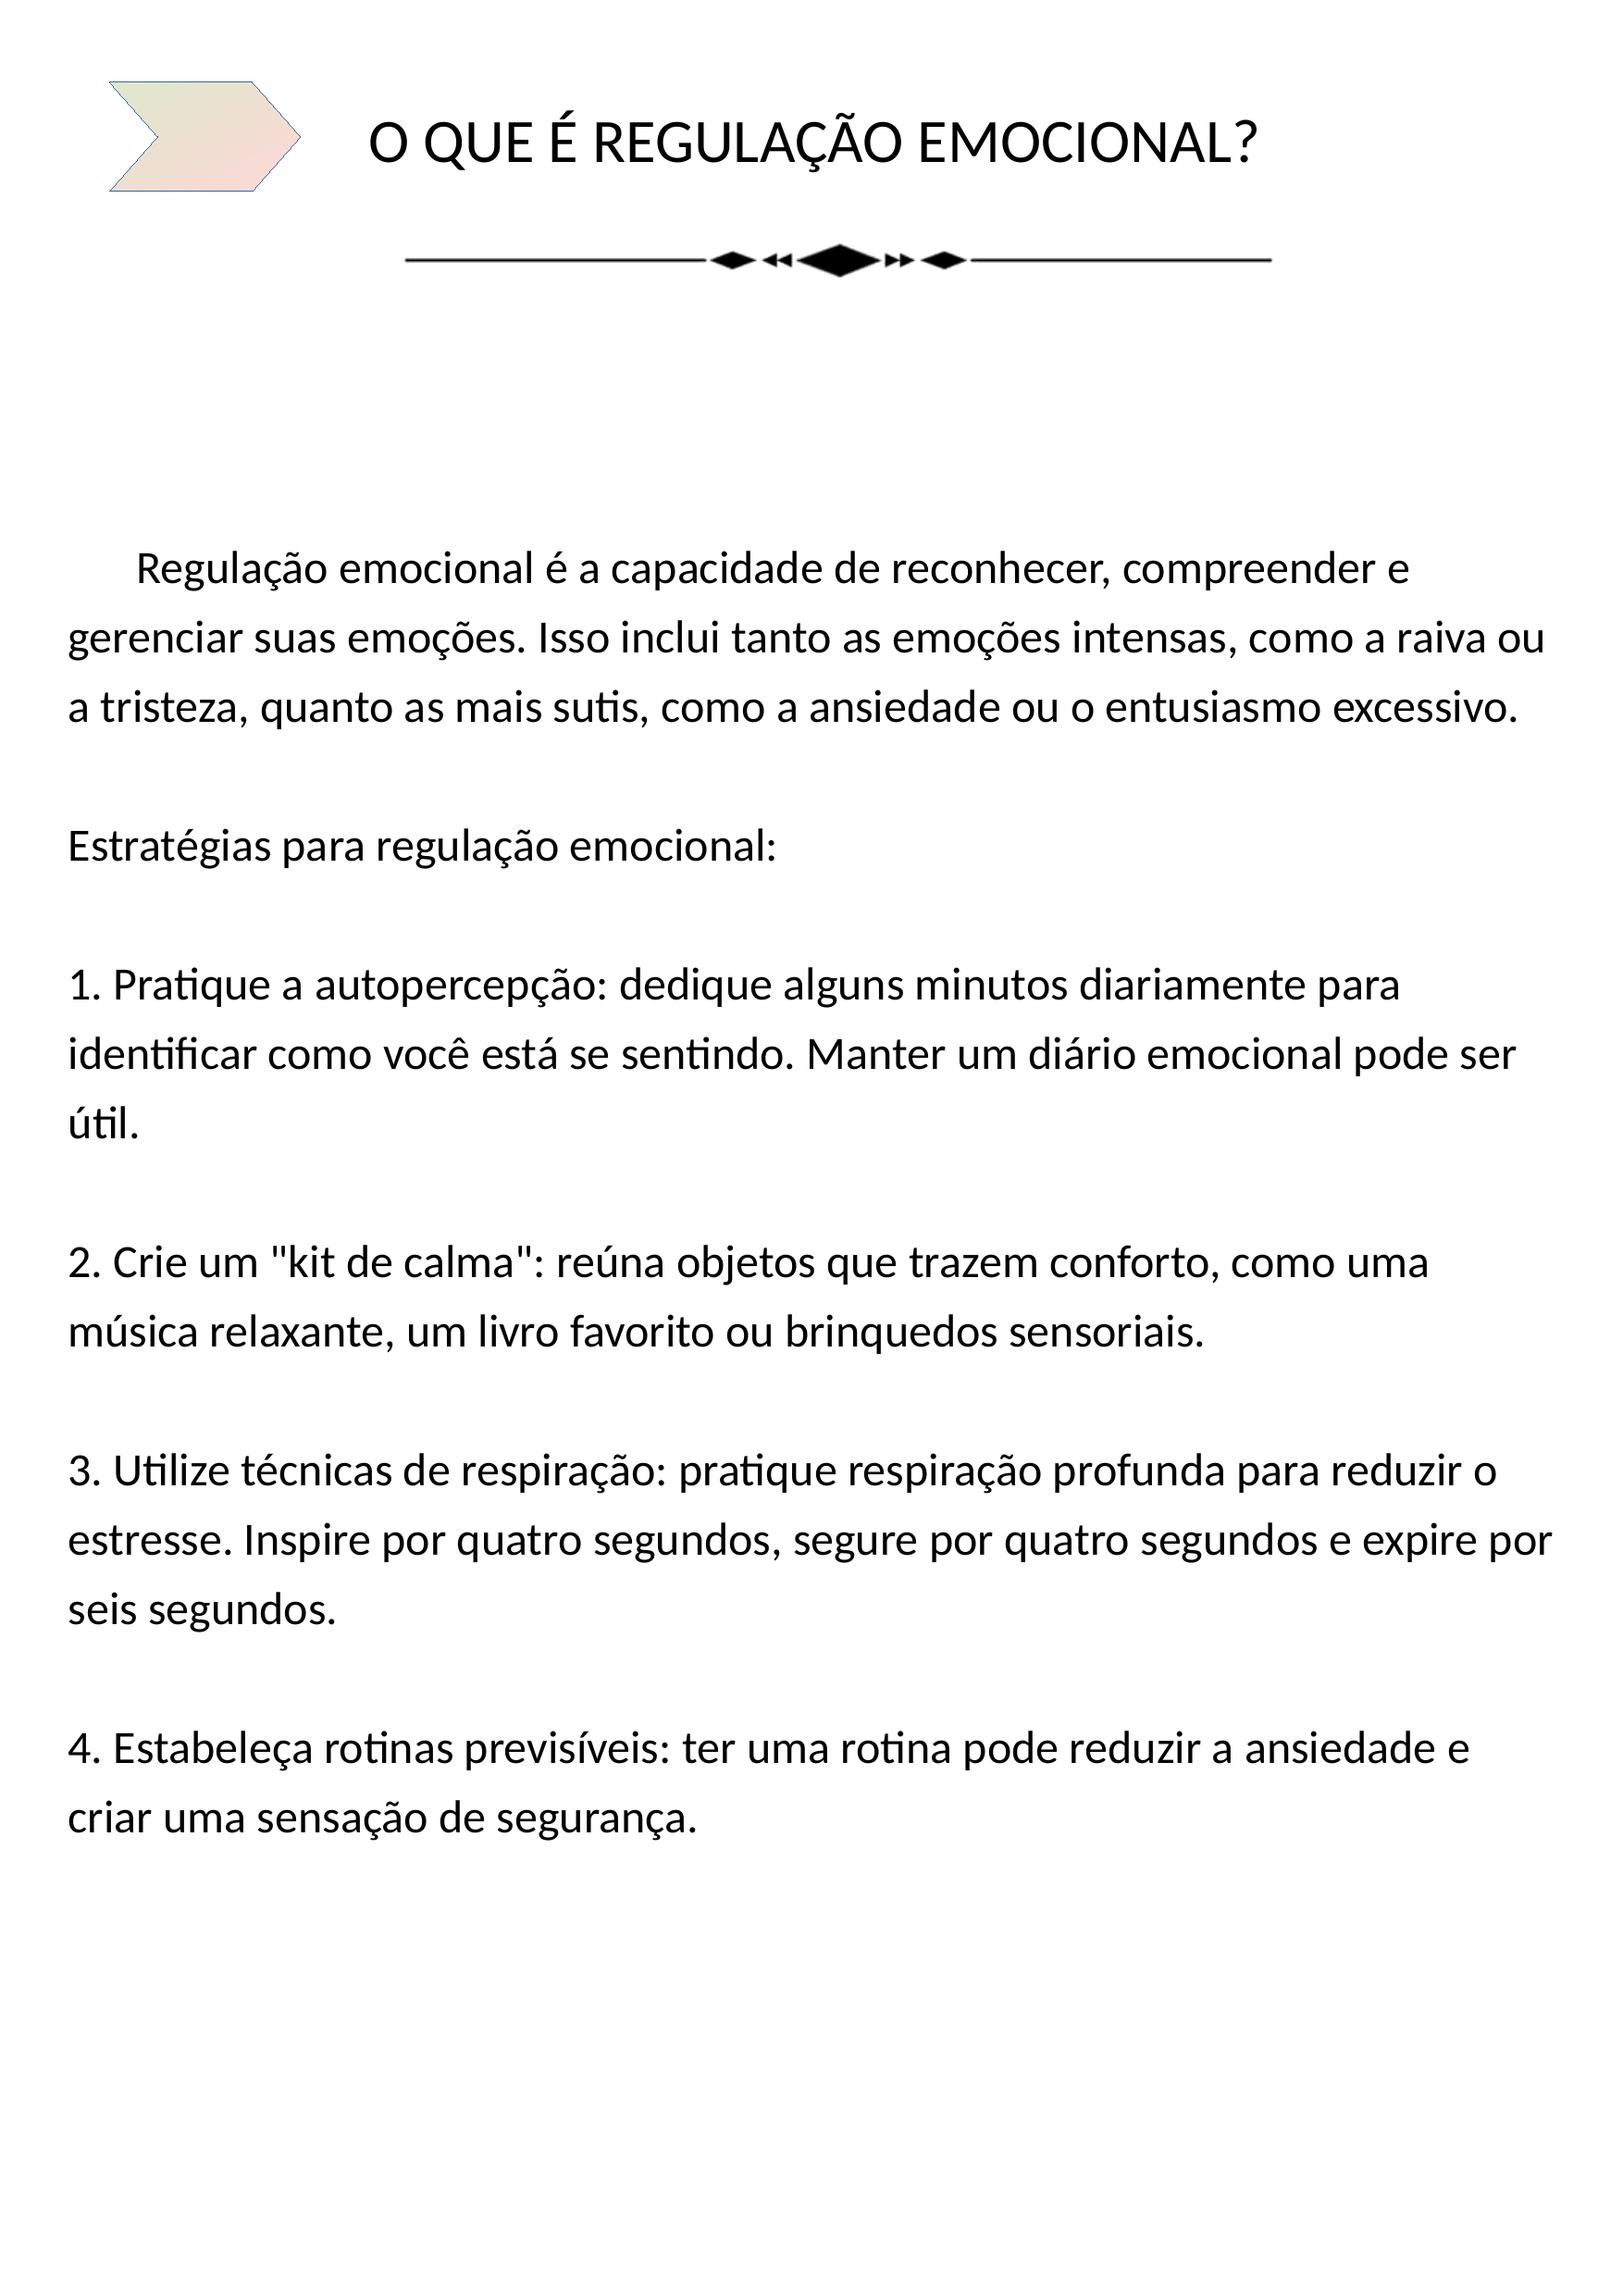

O que é regulação emocional?
	Regulação emocional é a capacidade de reconhecer, compreender e gerenciar suas emoções. Isso inclui tanto as emoções intensas, como a raiva ou a tristeza, quanto as mais sutis, como a ansiedade ou o entusiasmo excessivo.
Estratégias para regulação emocional:
1. Pratique a autopercepção: dedique alguns minutos diariamente para identificar como você está se sentindo. Manter um diário emocional pode ser útil.
2. Crie um "kit de calma": reúna objetos que trazem conforto, como uma música relaxante, um livro favorito ou brinquedos sensoriais.
3. Utilize técnicas de respiração: pratique respiração profunda para reduzir o estresse. Inspire por quatro segundos, segure por quatro segundos e expire por seis segundos.
4. Estabeleça rotinas previsíveis: ter uma rotina pode reduzir a ansiedade e criar uma sensação de segurança.